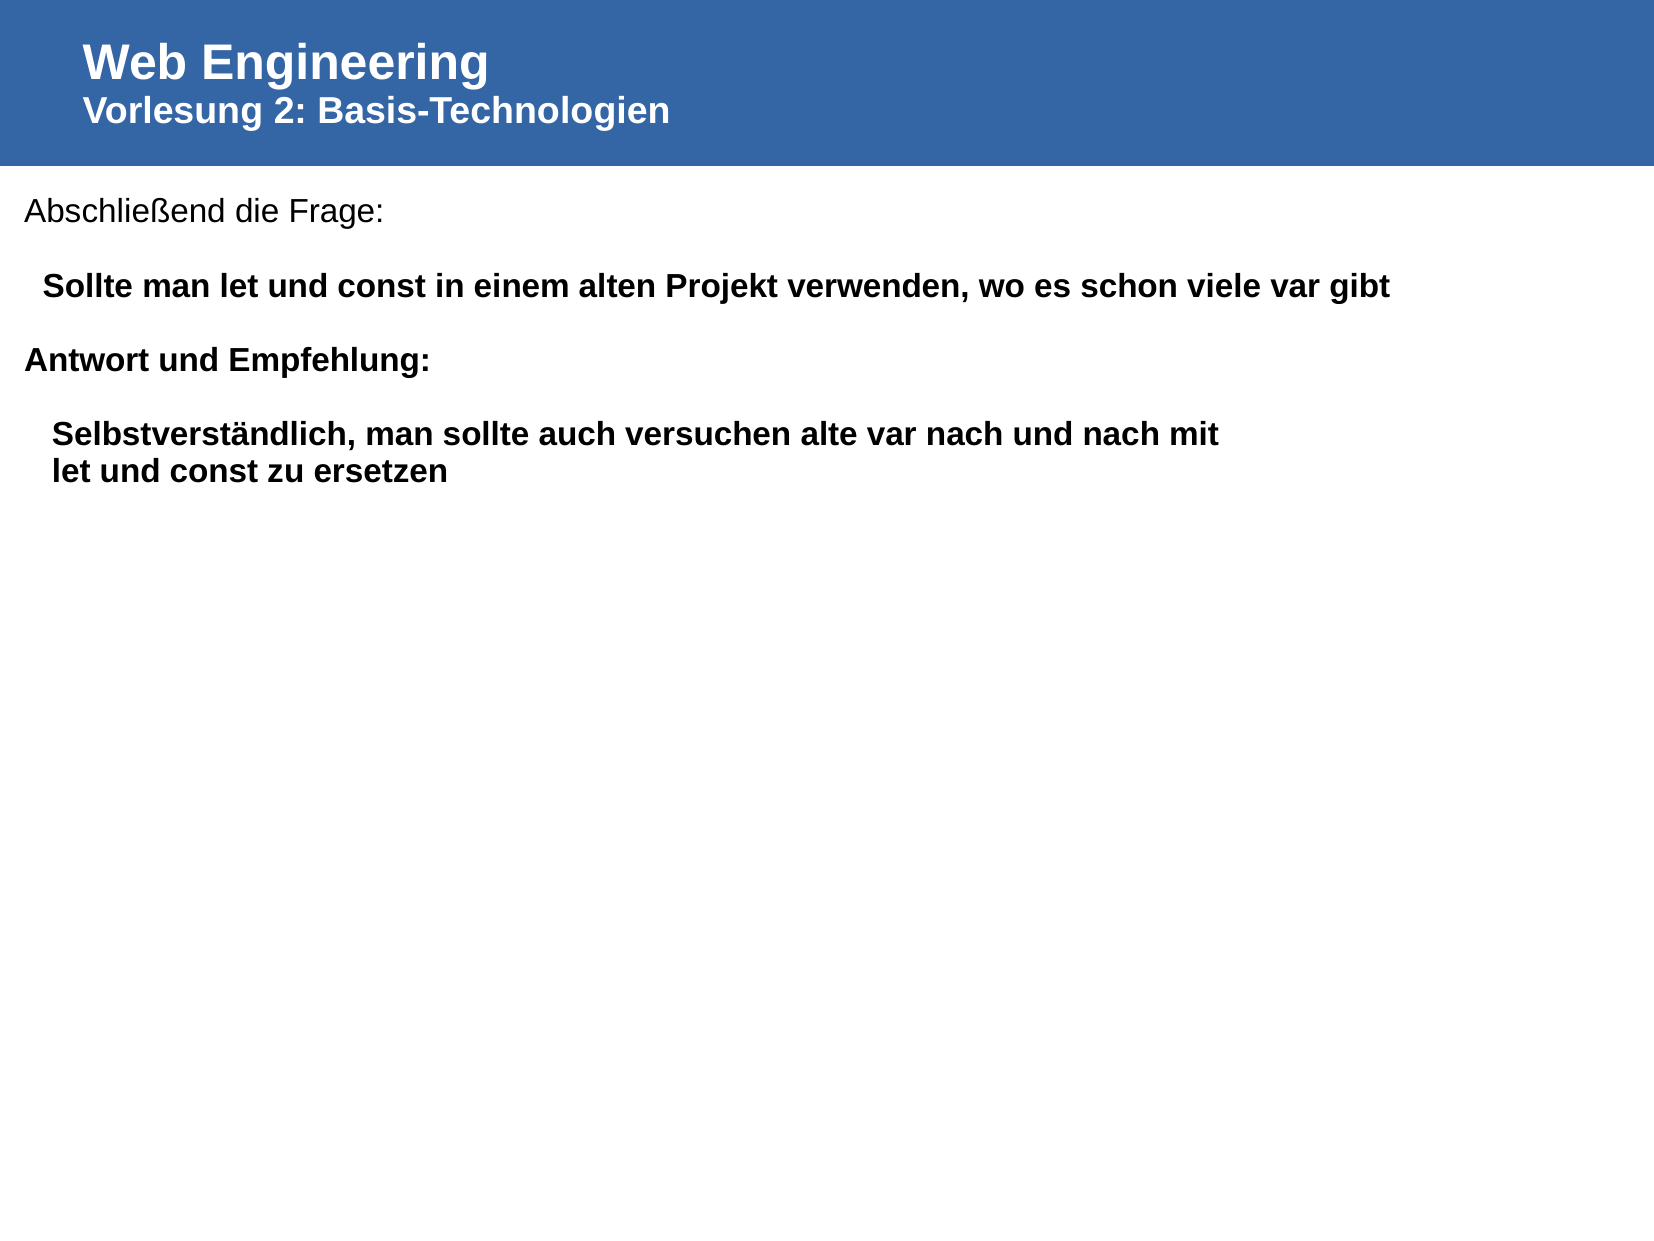

# Web Engineering Vorlesung 2: Basis-Technologien
Abschließend die Frage:
 Sollte man let und const in einem alten Projekt verwenden, wo es schon viele var gibt
Antwort und Empfehlung:
 Selbstverständlich, man sollte auch versuchen alte var nach und nach mit
 let und const zu ersetzen